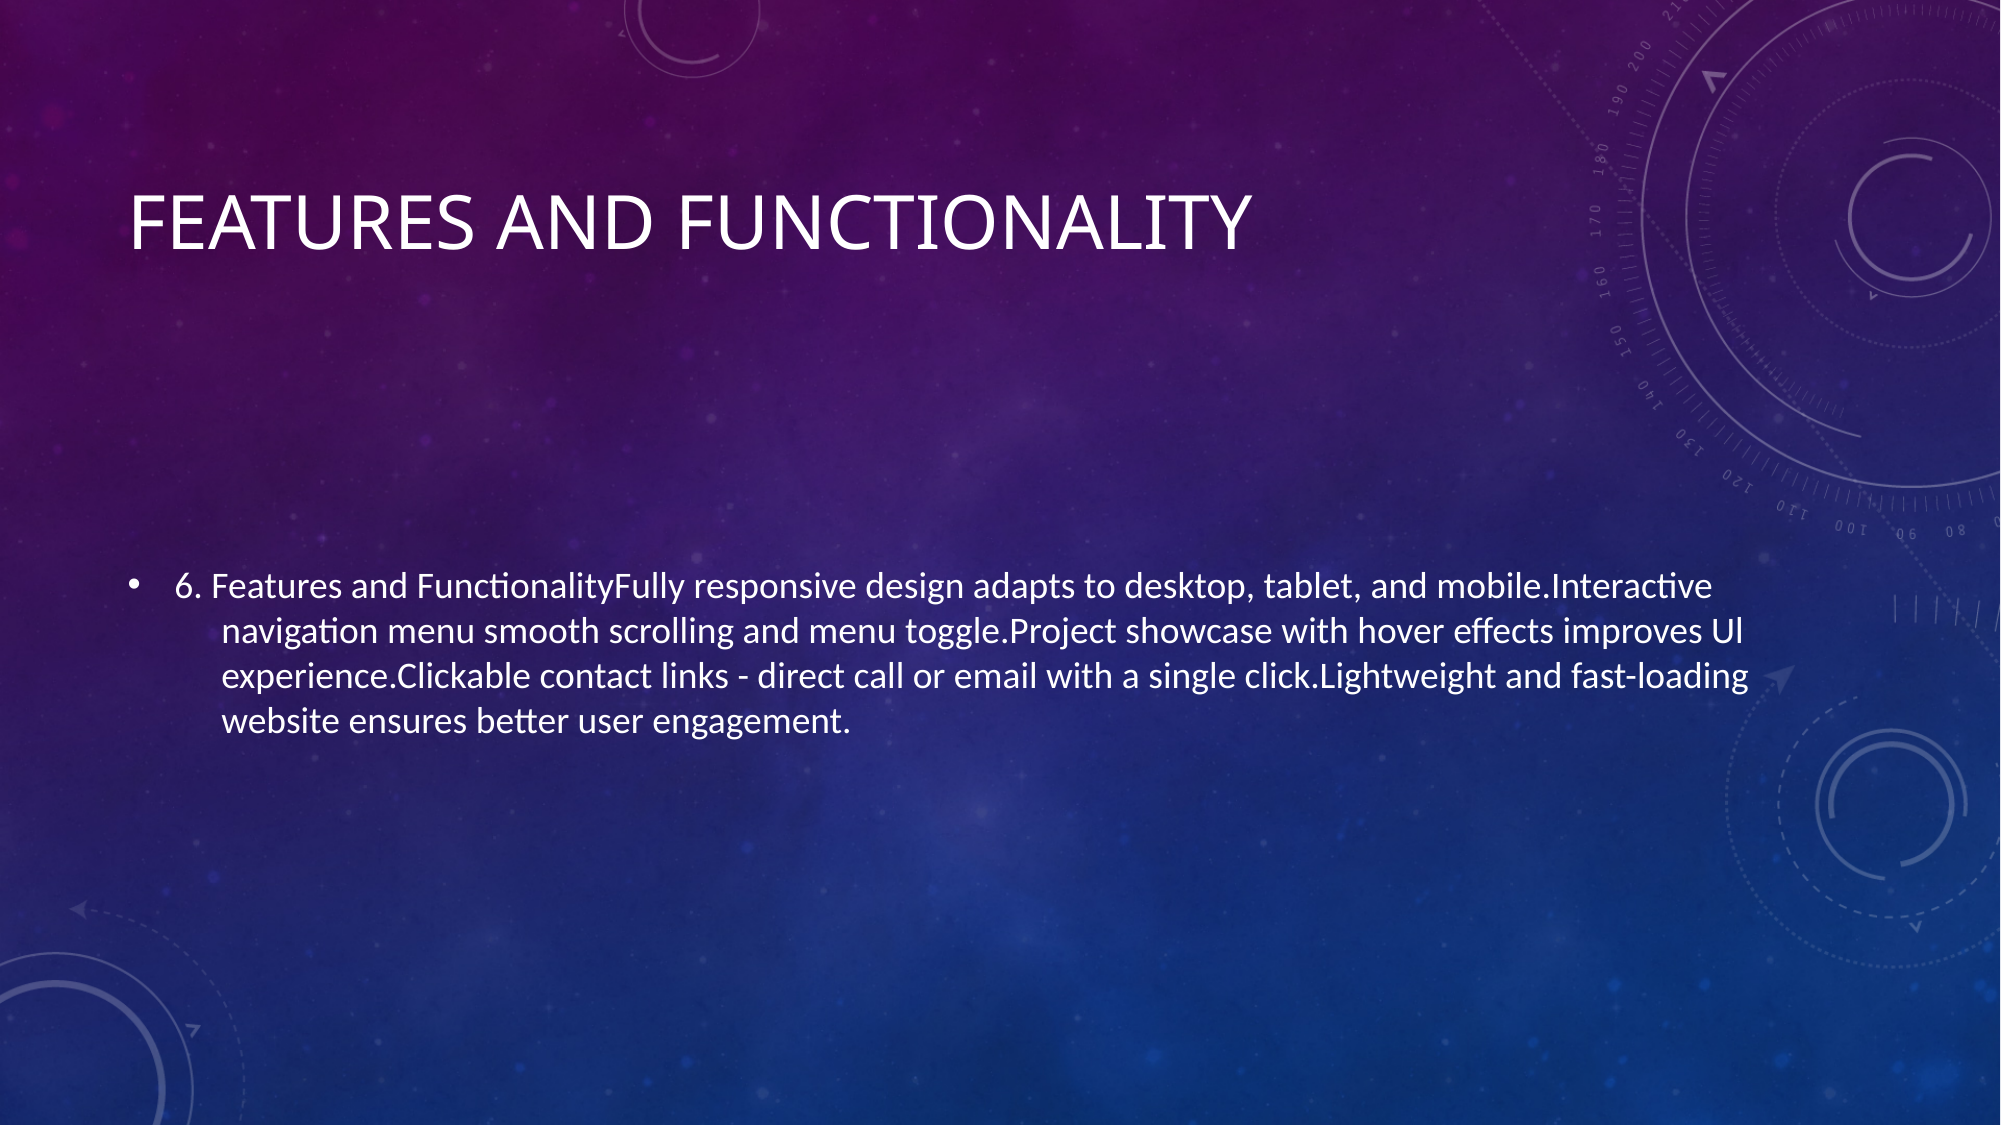

# Features and functionality
6. Features and FunctionalityFully responsive design adapts to desktop, tablet, and mobile.Interactive navigation menu smooth scrolling and menu toggle.Project showcase with hover effects improves Ul experience.Clickable contact links - direct call or email with a single click.Lightweight and fast-loading website ensures better user engagement.